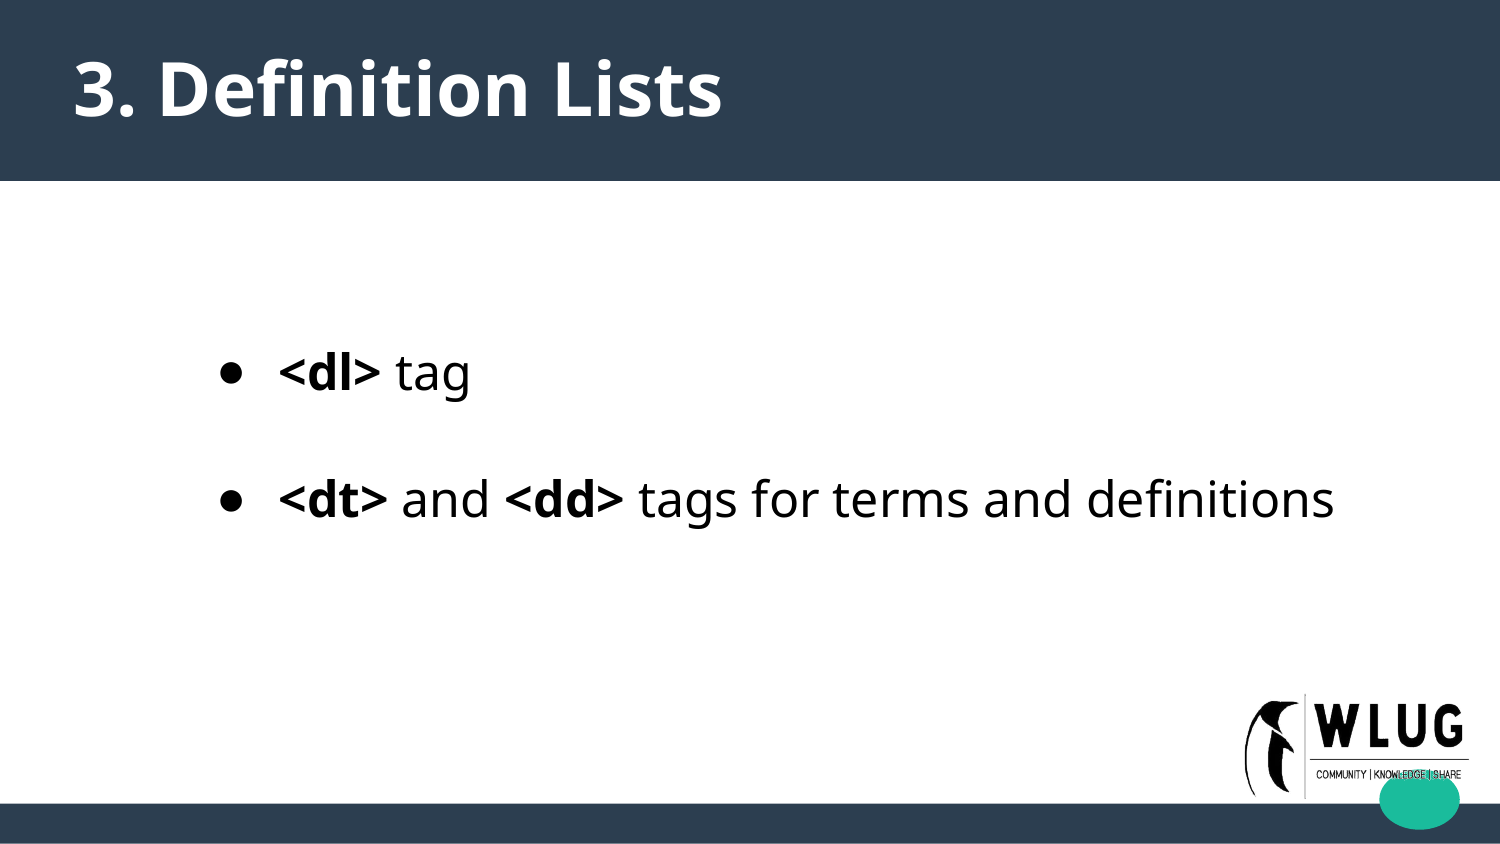

# 3. Definition Lists
<dl> tag
<dt> and <dd> tags for terms and definitions